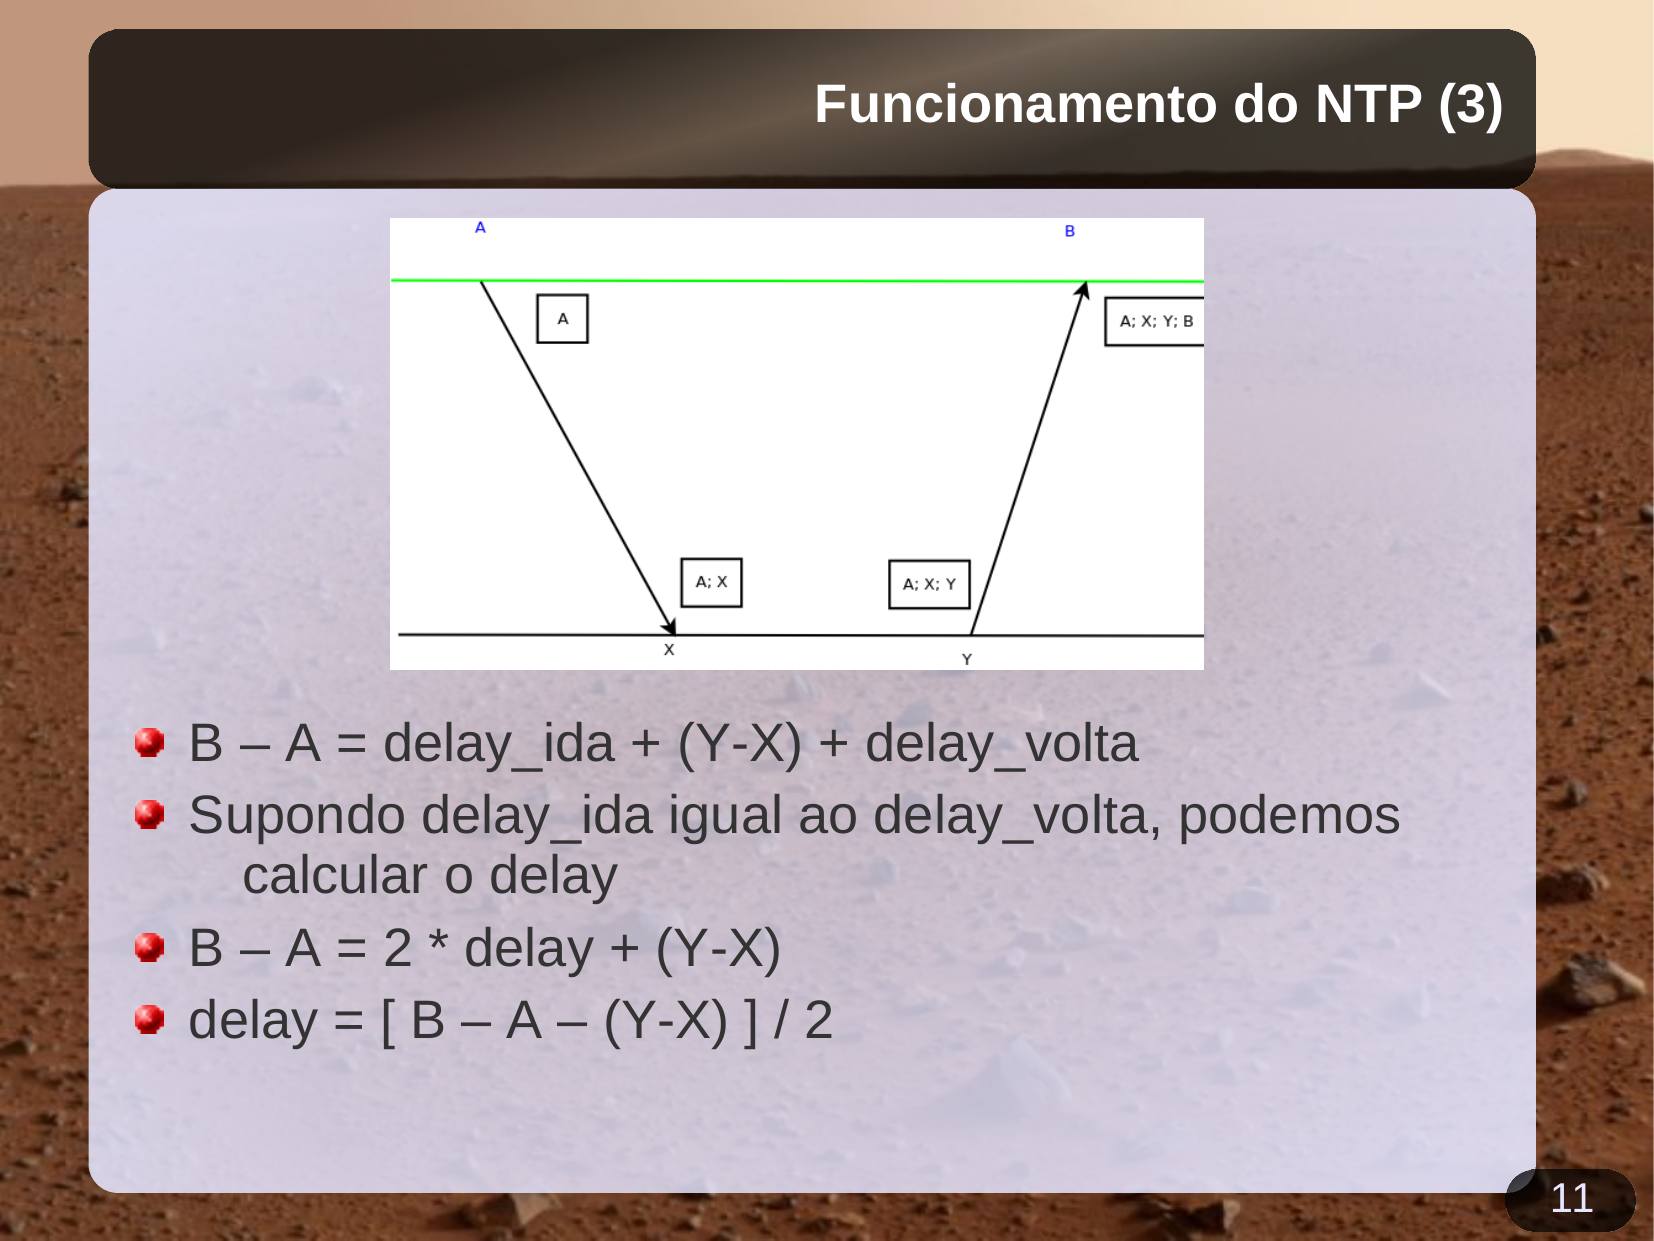

# Funcionamento do NTP (3)
B – A = delay_ida + (Y-X) + delay_volta
Supondo delay_ida igual ao delay_volta, podemos calcular o delay
B – A = 2 * delay + (Y-X)
delay = [ B – A – (Y-X) ] / 2